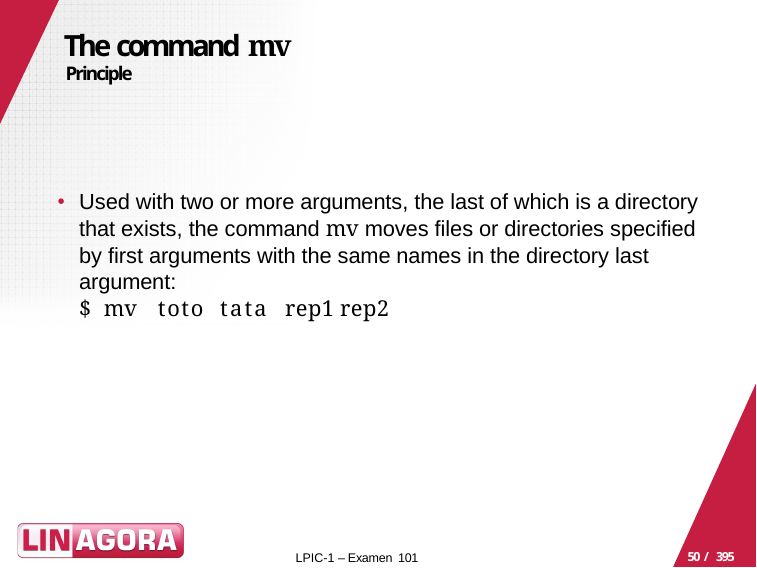

The command mv
Principle
Used with two or more arguments, the last of which is a directory that exists, the command mv moves files or directories specified by first arguments with the same names in the directory last argument:
$ mv toto tata rep1 rep2
LPIC-1 – Examen 101